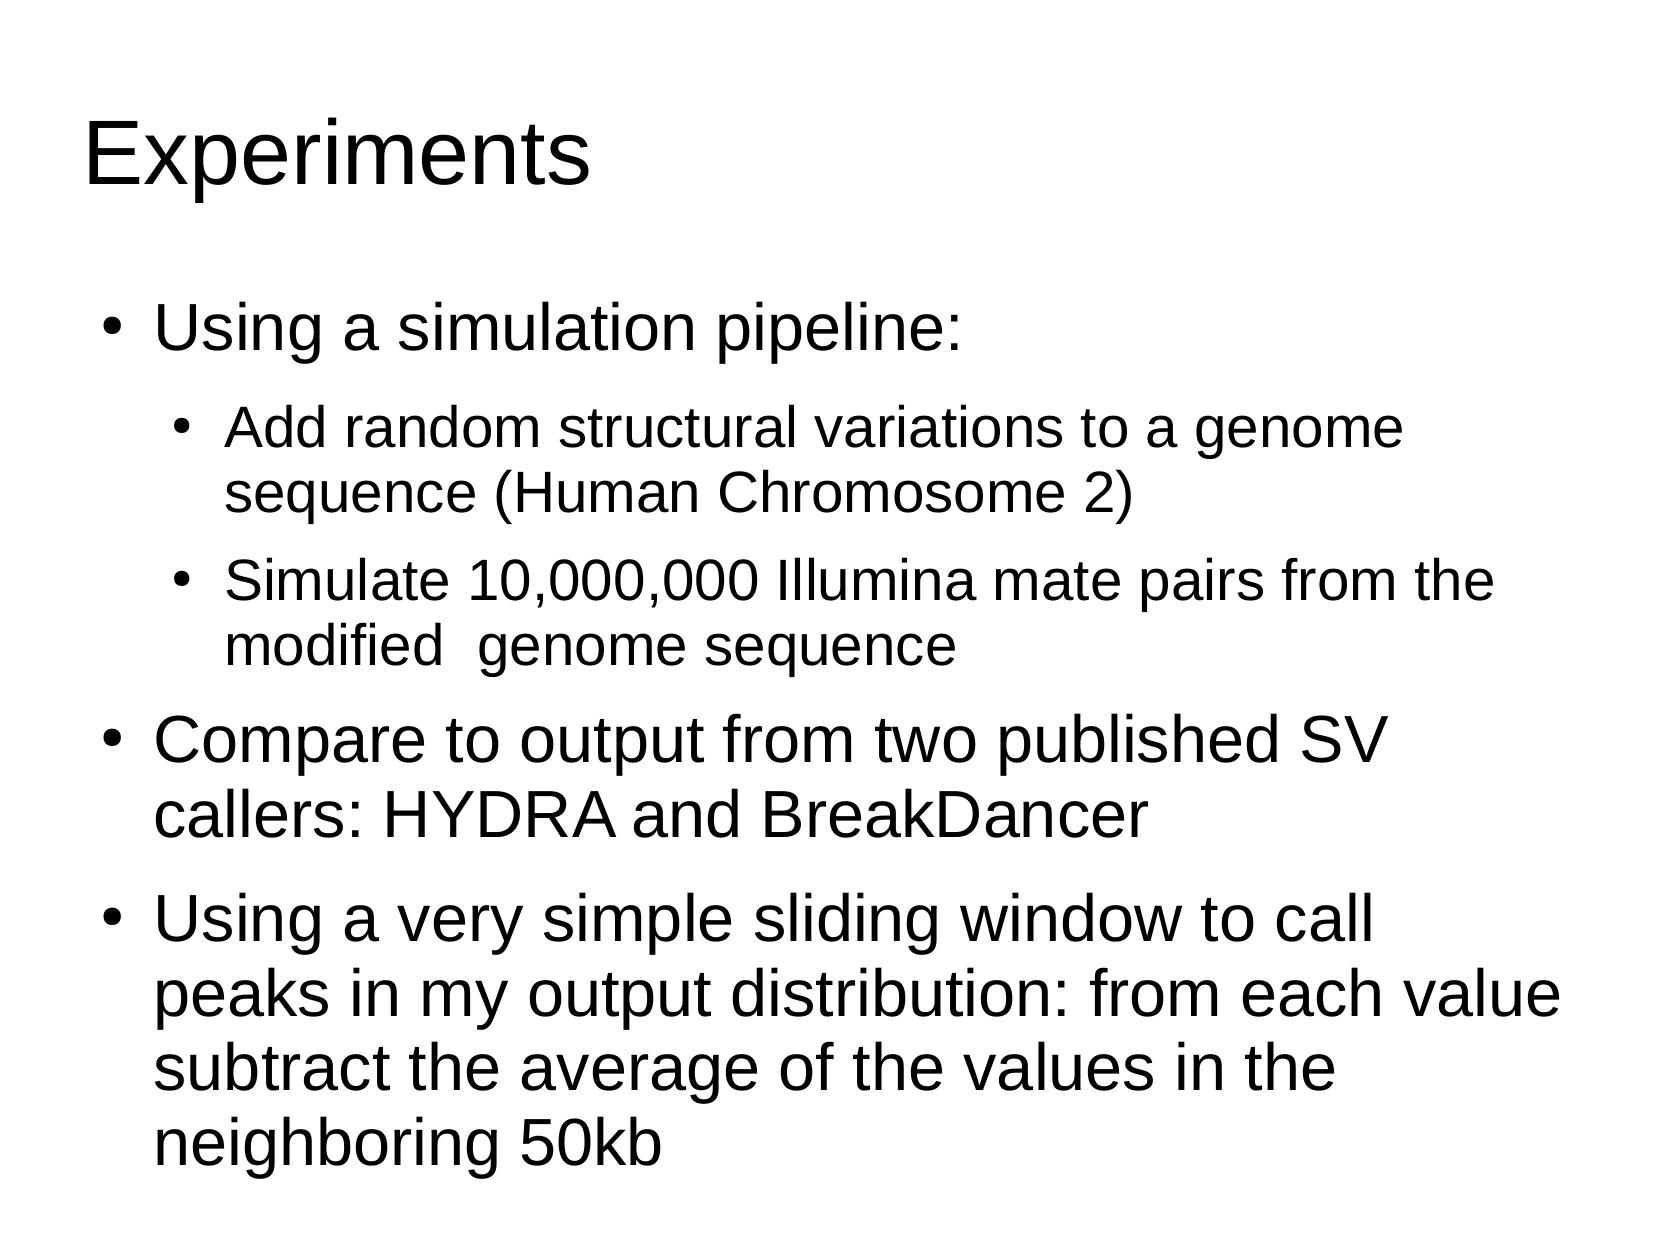

# Experiments
Using a simulation pipeline:
Add random structural variations to a genome sequence (Human Chromosome 2)
Simulate 10,000,000 Illumina mate pairs from the modified genome sequence
Compare to output from two published SV callers: HYDRA and BreakDancer
Using a very simple sliding window to call peaks in my output distribution: from each value subtract the average of the values in the neighboring 50kb